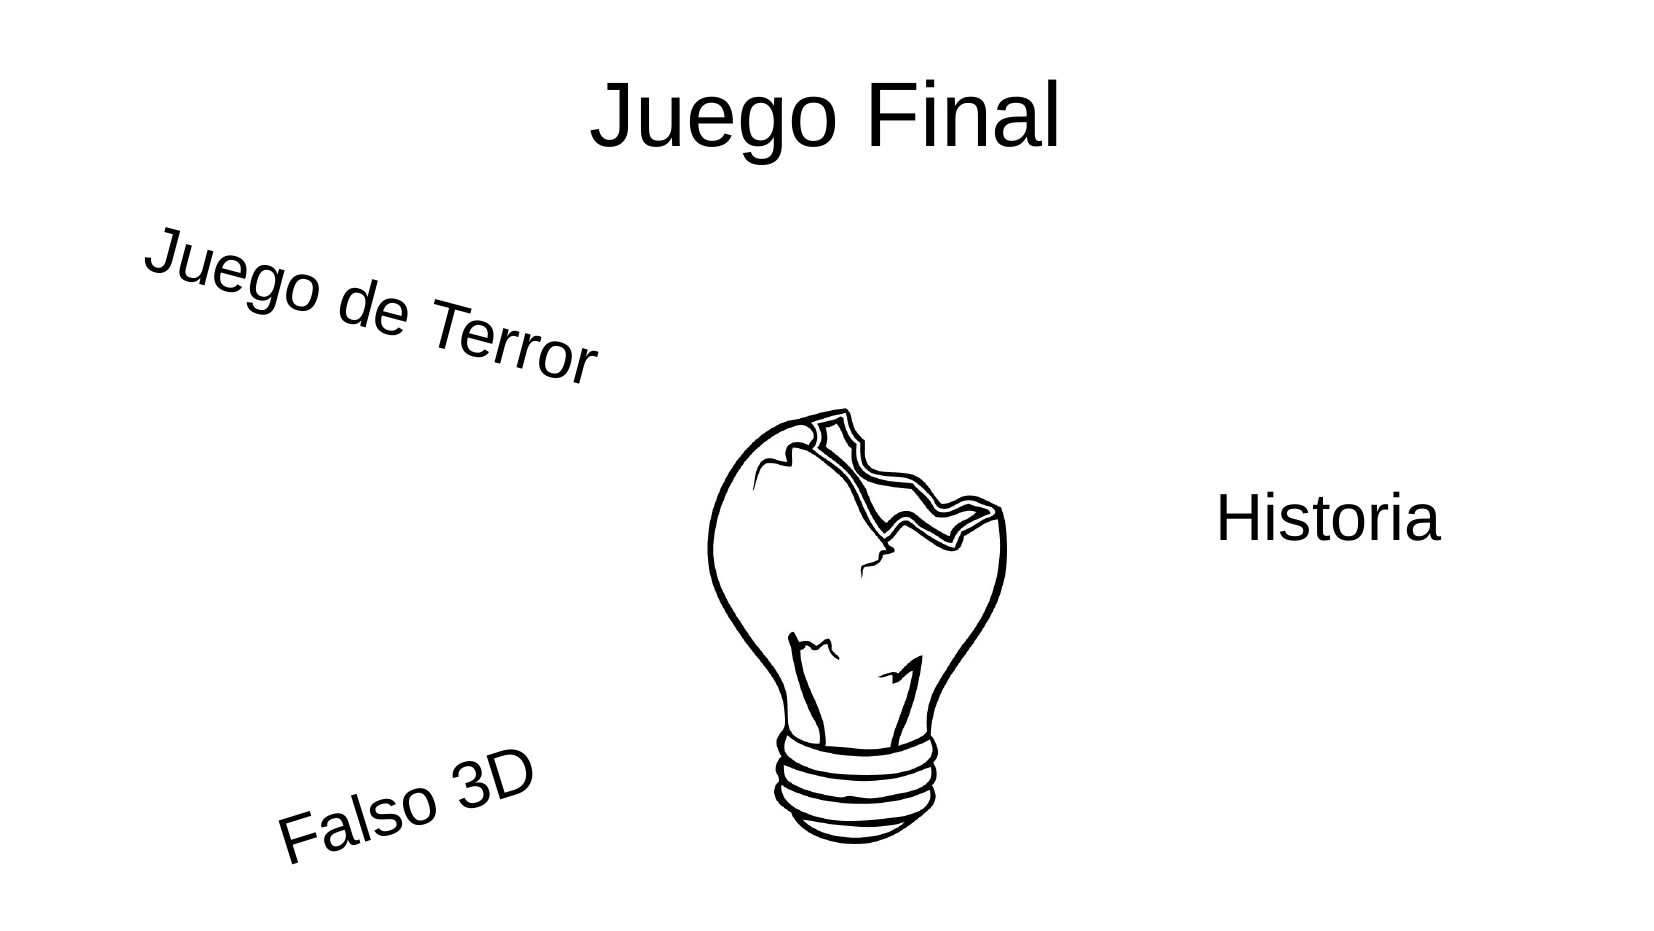

# Juego Final
Juego de Terror
Historia
Falso 3D